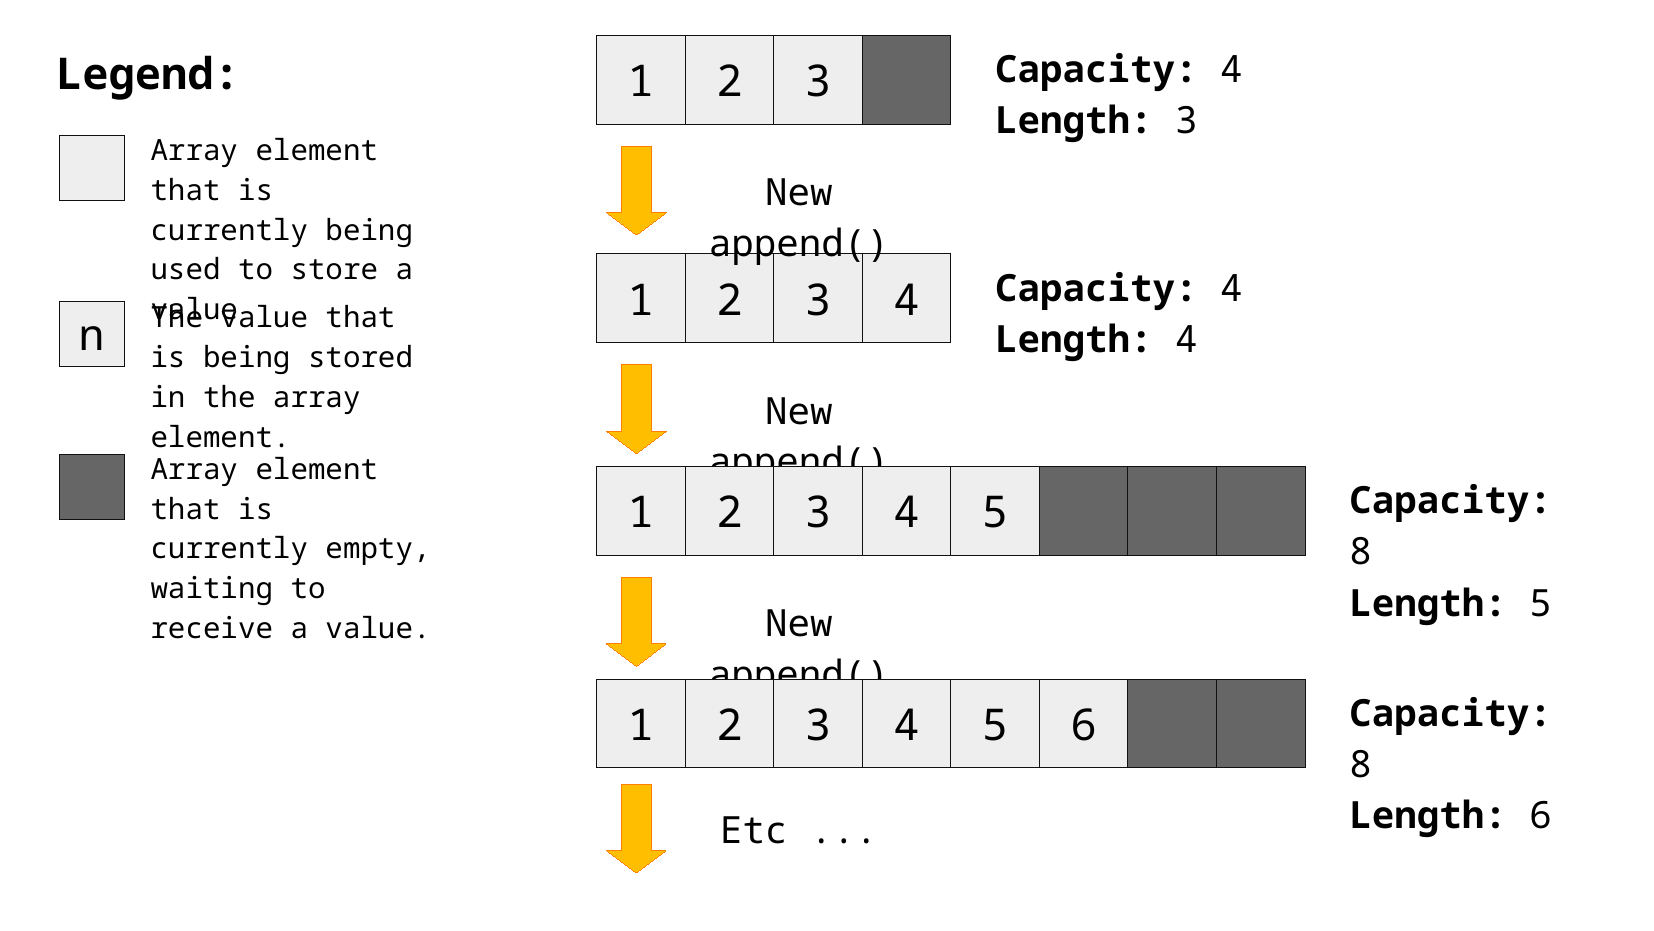

1
2
3
Capacity: 4
Length: 3
Legend:
Array element that is currently being used to store a value
New append()
1
2
3
4
Capacity: 4
Length: 4
The value that is being stored in the array element.
n
New append()
Array element that is currently empty, waiting to receive a value.
1
2
3
4
5
Capacity: 8
Length: 5
New append()
1
2
3
4
5
6
Capacity: 8
Length: 6
Etc ...